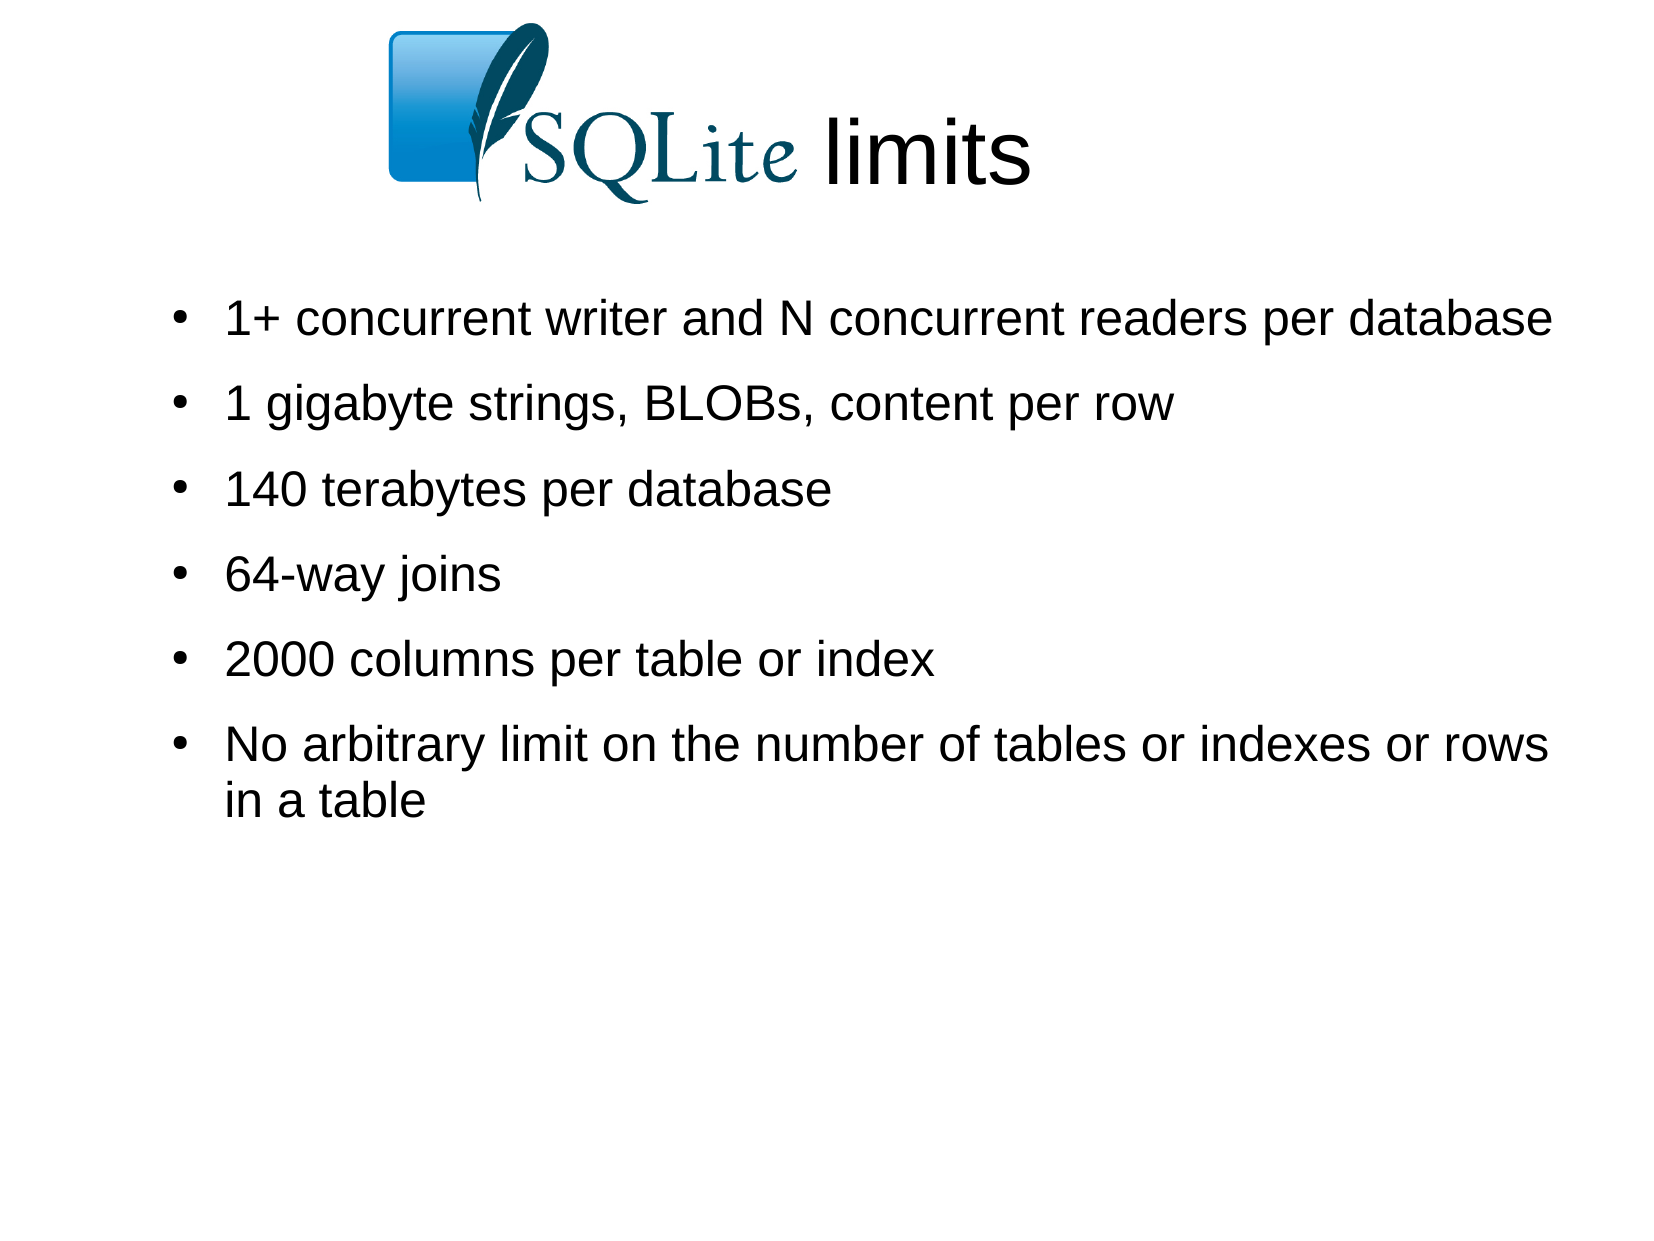

# limits
1+ concurrent writer and N concurrent readers per database
1 gigabyte strings, BLOBs, content per row
140 terabytes per database
64-way joins
2000 columns per table or index
No arbitrary limit on the number of tables or indexes or rows in a table